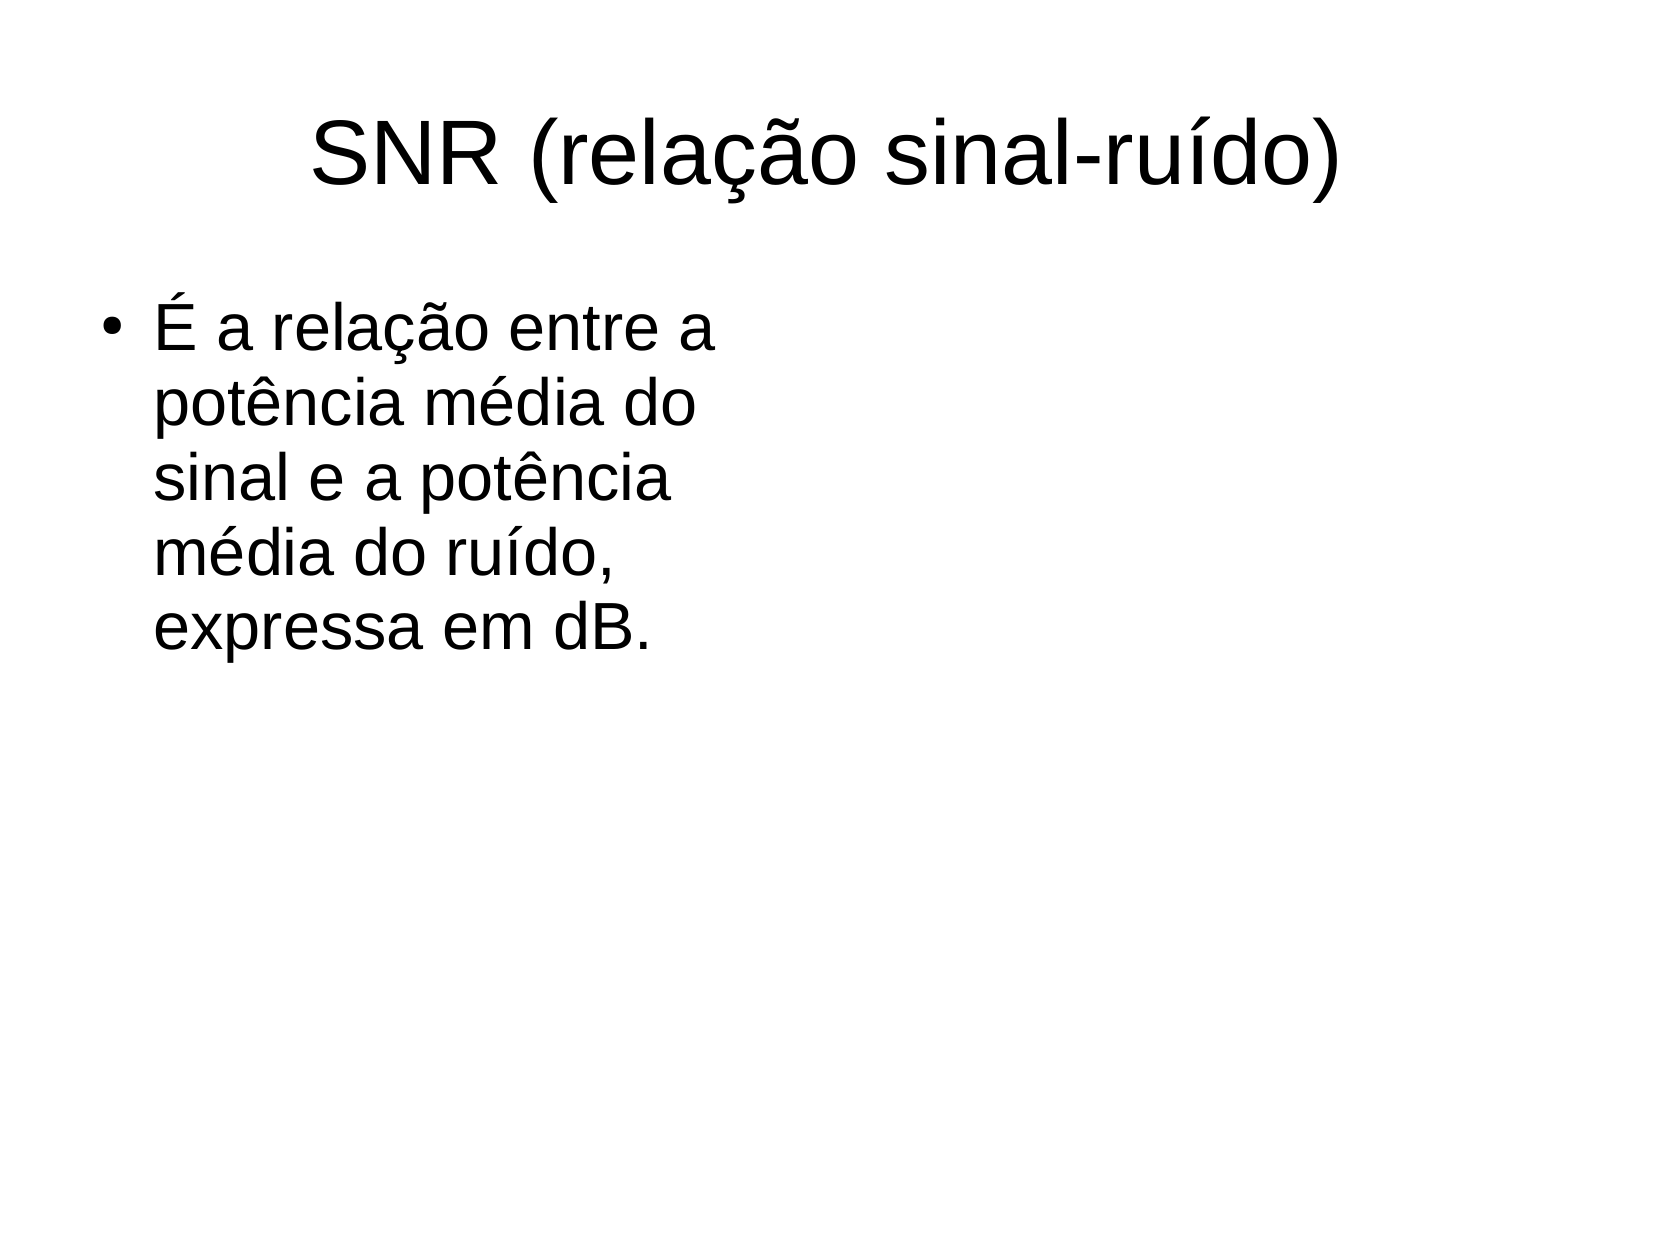

# SNR (relação sinal-ruído)
É a relação entre a potência média do sinal e a potência média do ruído, expressa em dB.